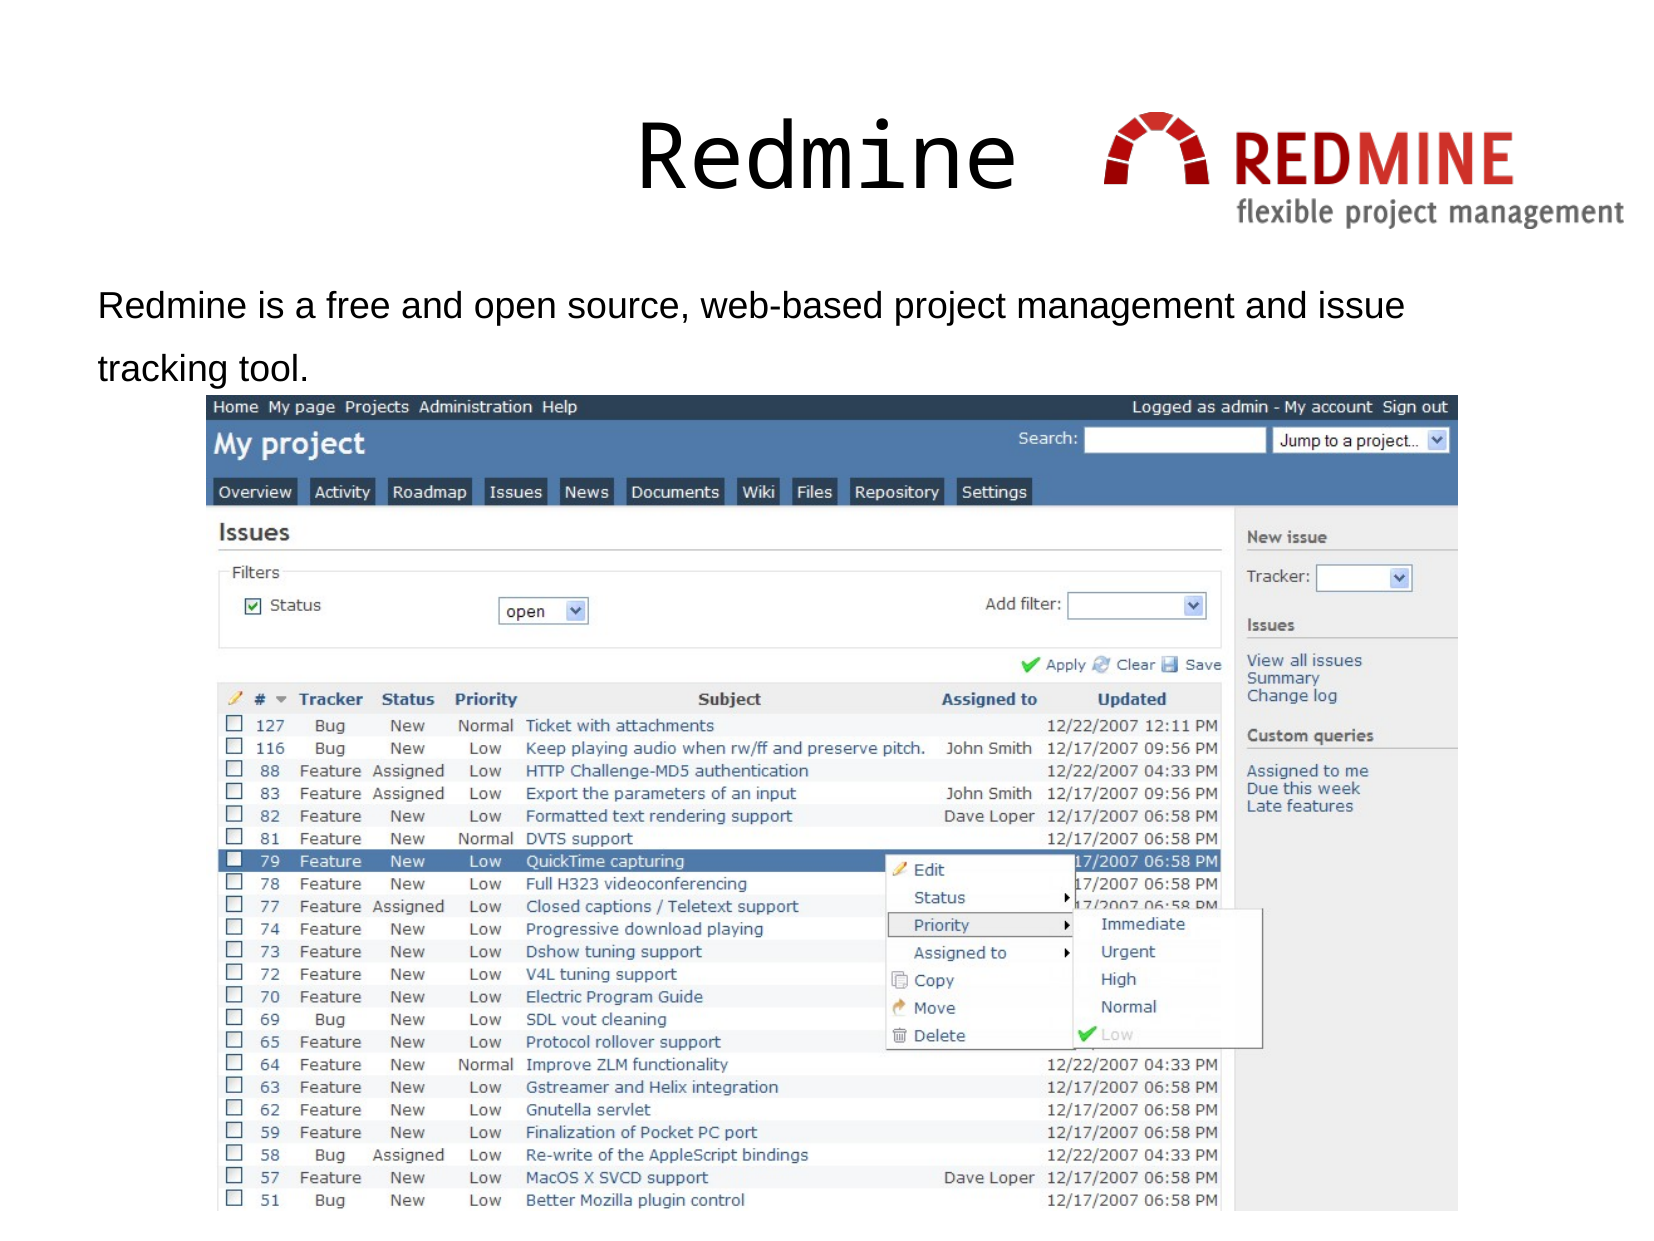

# Redmine
Redmine is a free and open source, web-based project management and issue tracking tool.